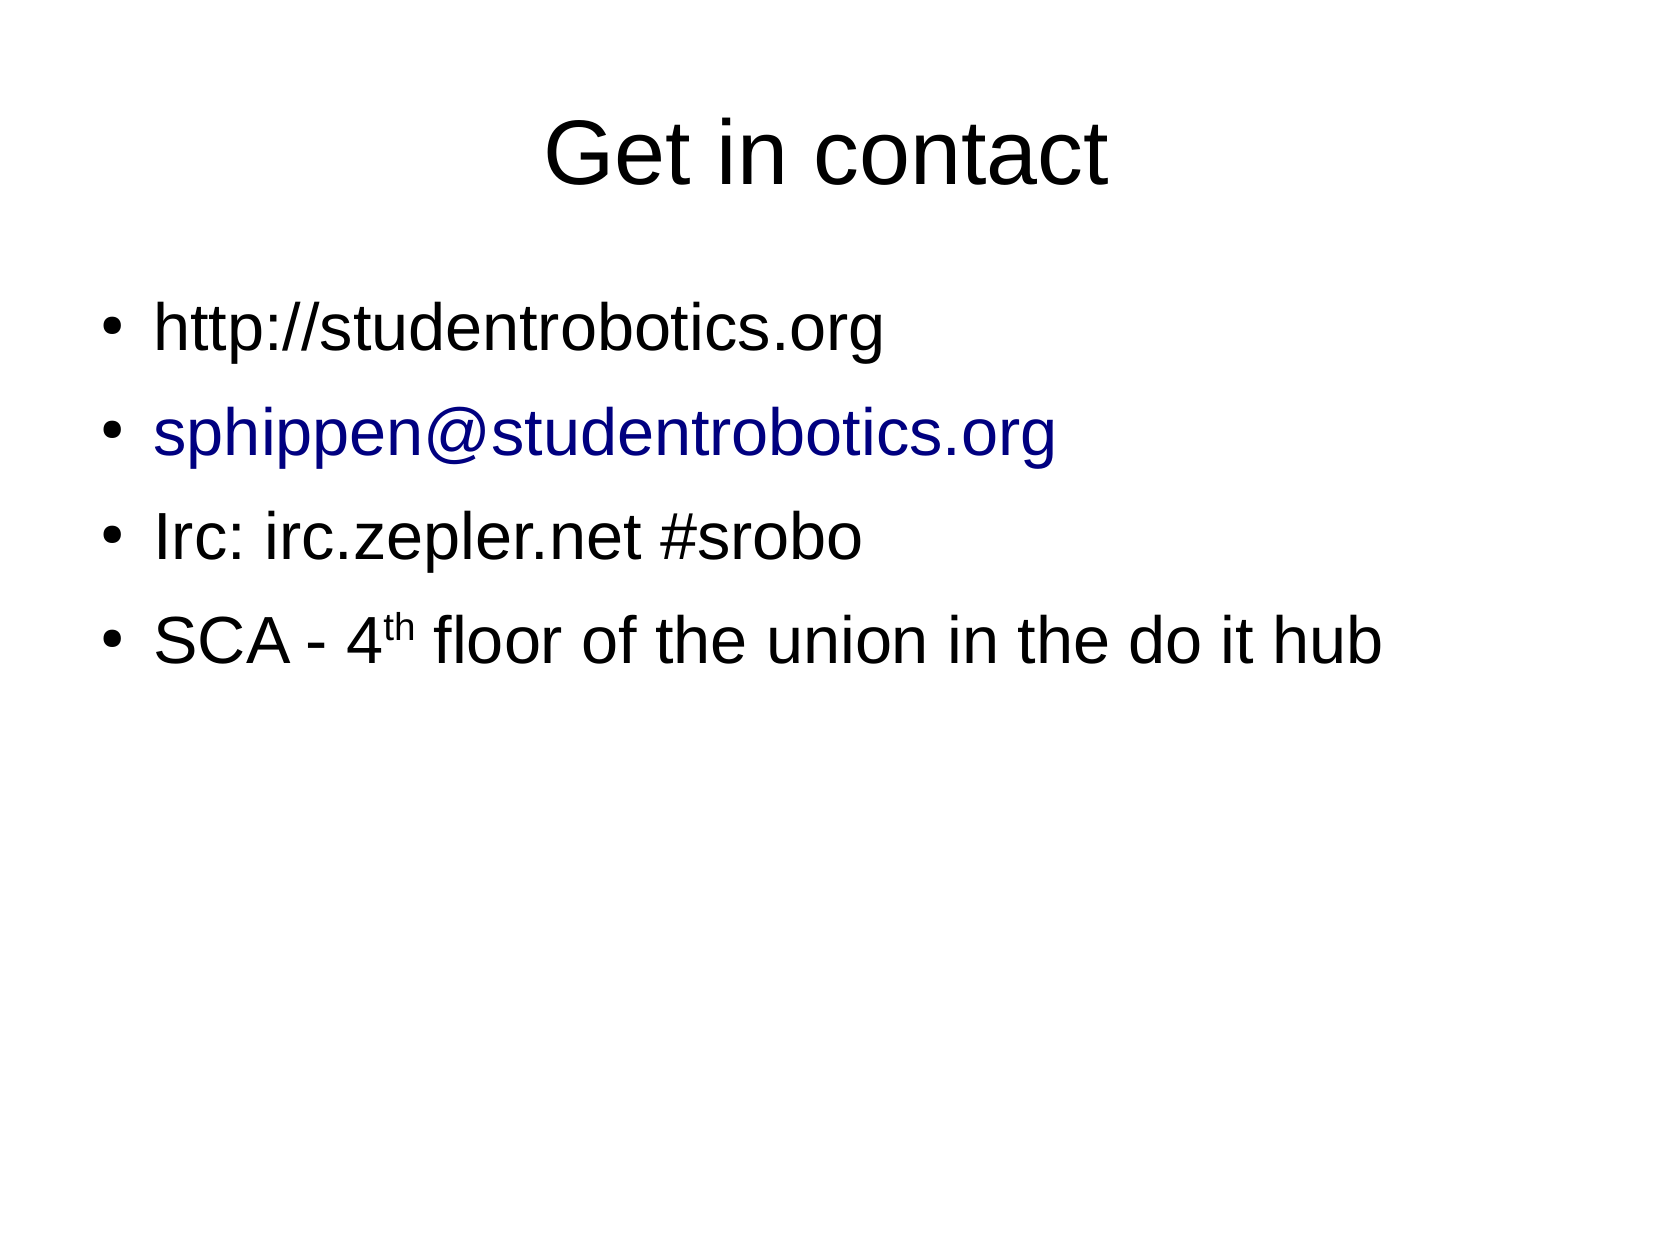

# Get in contact
http://studentrobotics.org
sphippen@studentrobotics.org
Irc: irc.zepler.net #srobo
SCA - 4th floor of the union in the do it hub